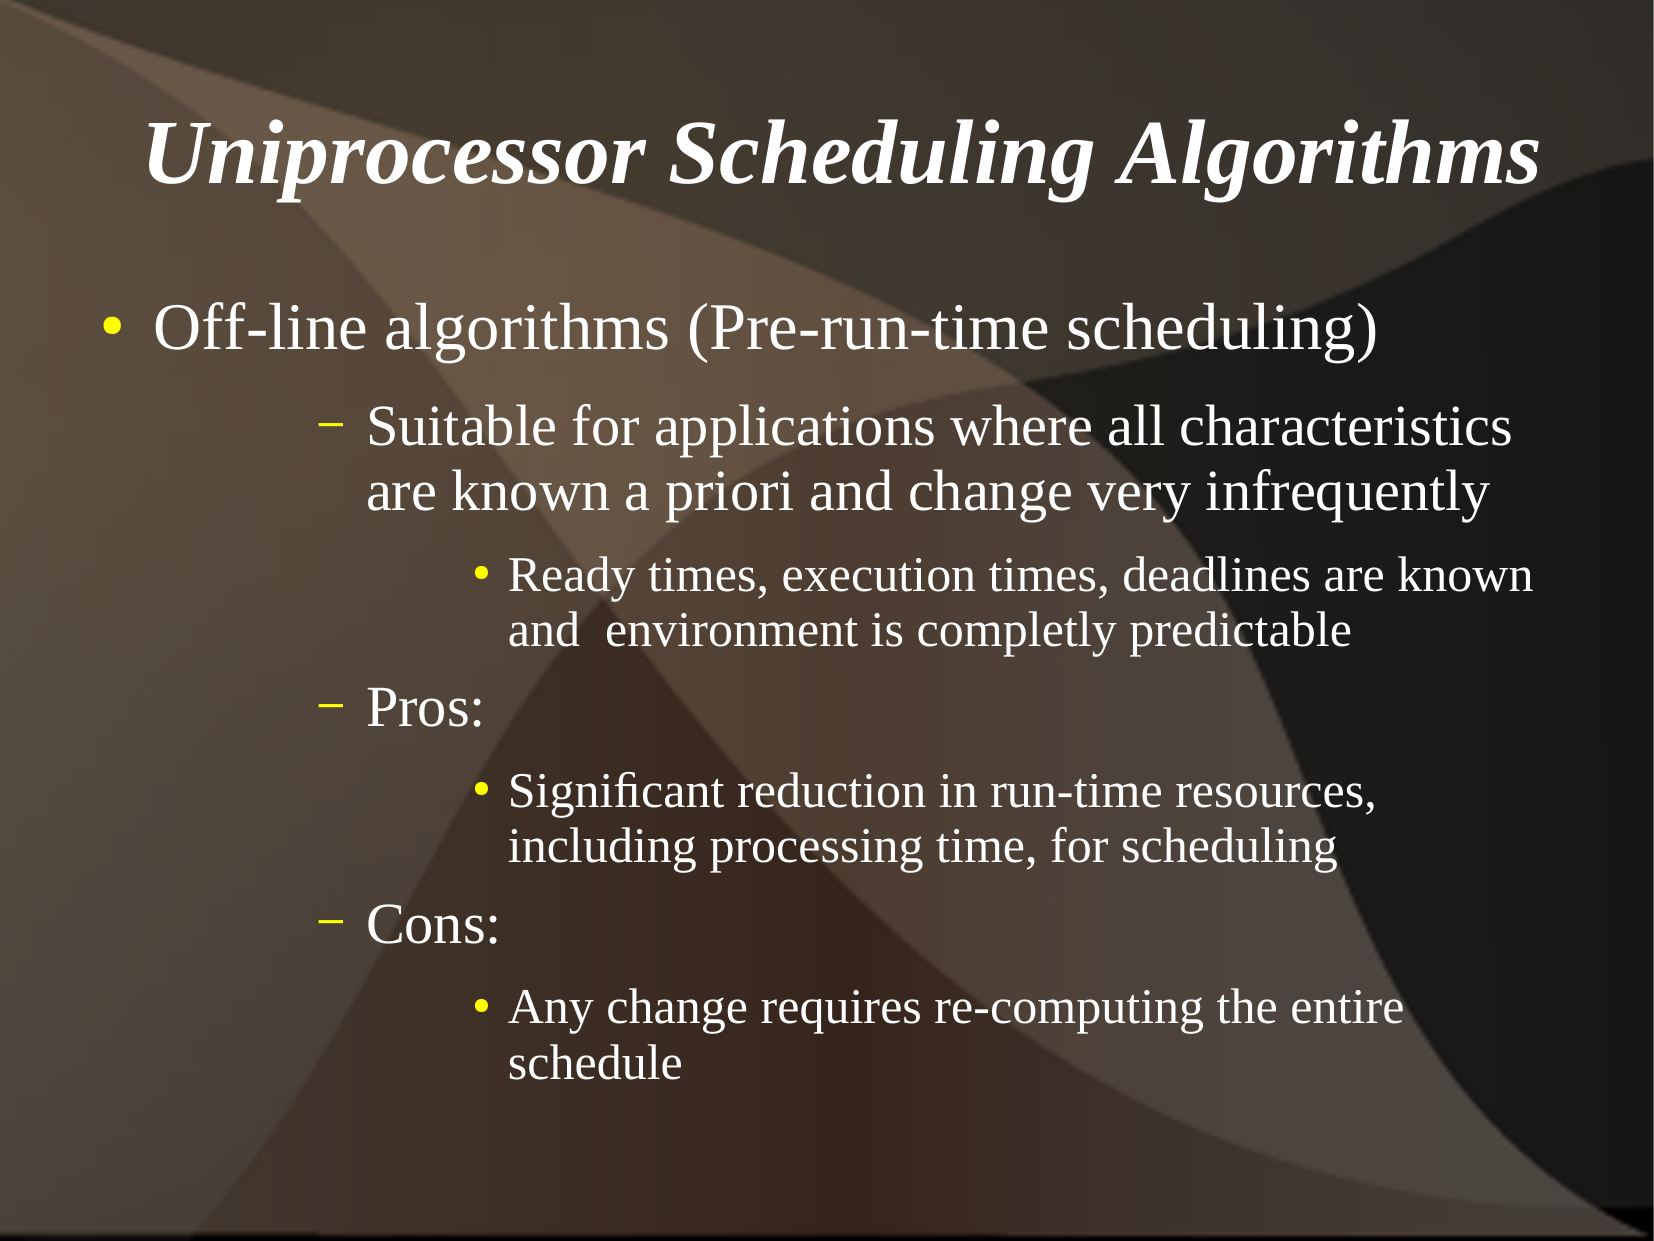

# Uniprocessor Scheduling Algorithms
Off-line algorithms (Pre-run-time scheduling)
Suitable for applications where all characteristics are known a priori and change very infrequently
Ready times, execution times, deadlines are known and environment is completly predictable
Pros:
Signiﬁcant reduction in run-time resources, including processing time, for scheduling
Cons:
Any change requires re-computing the entire schedule